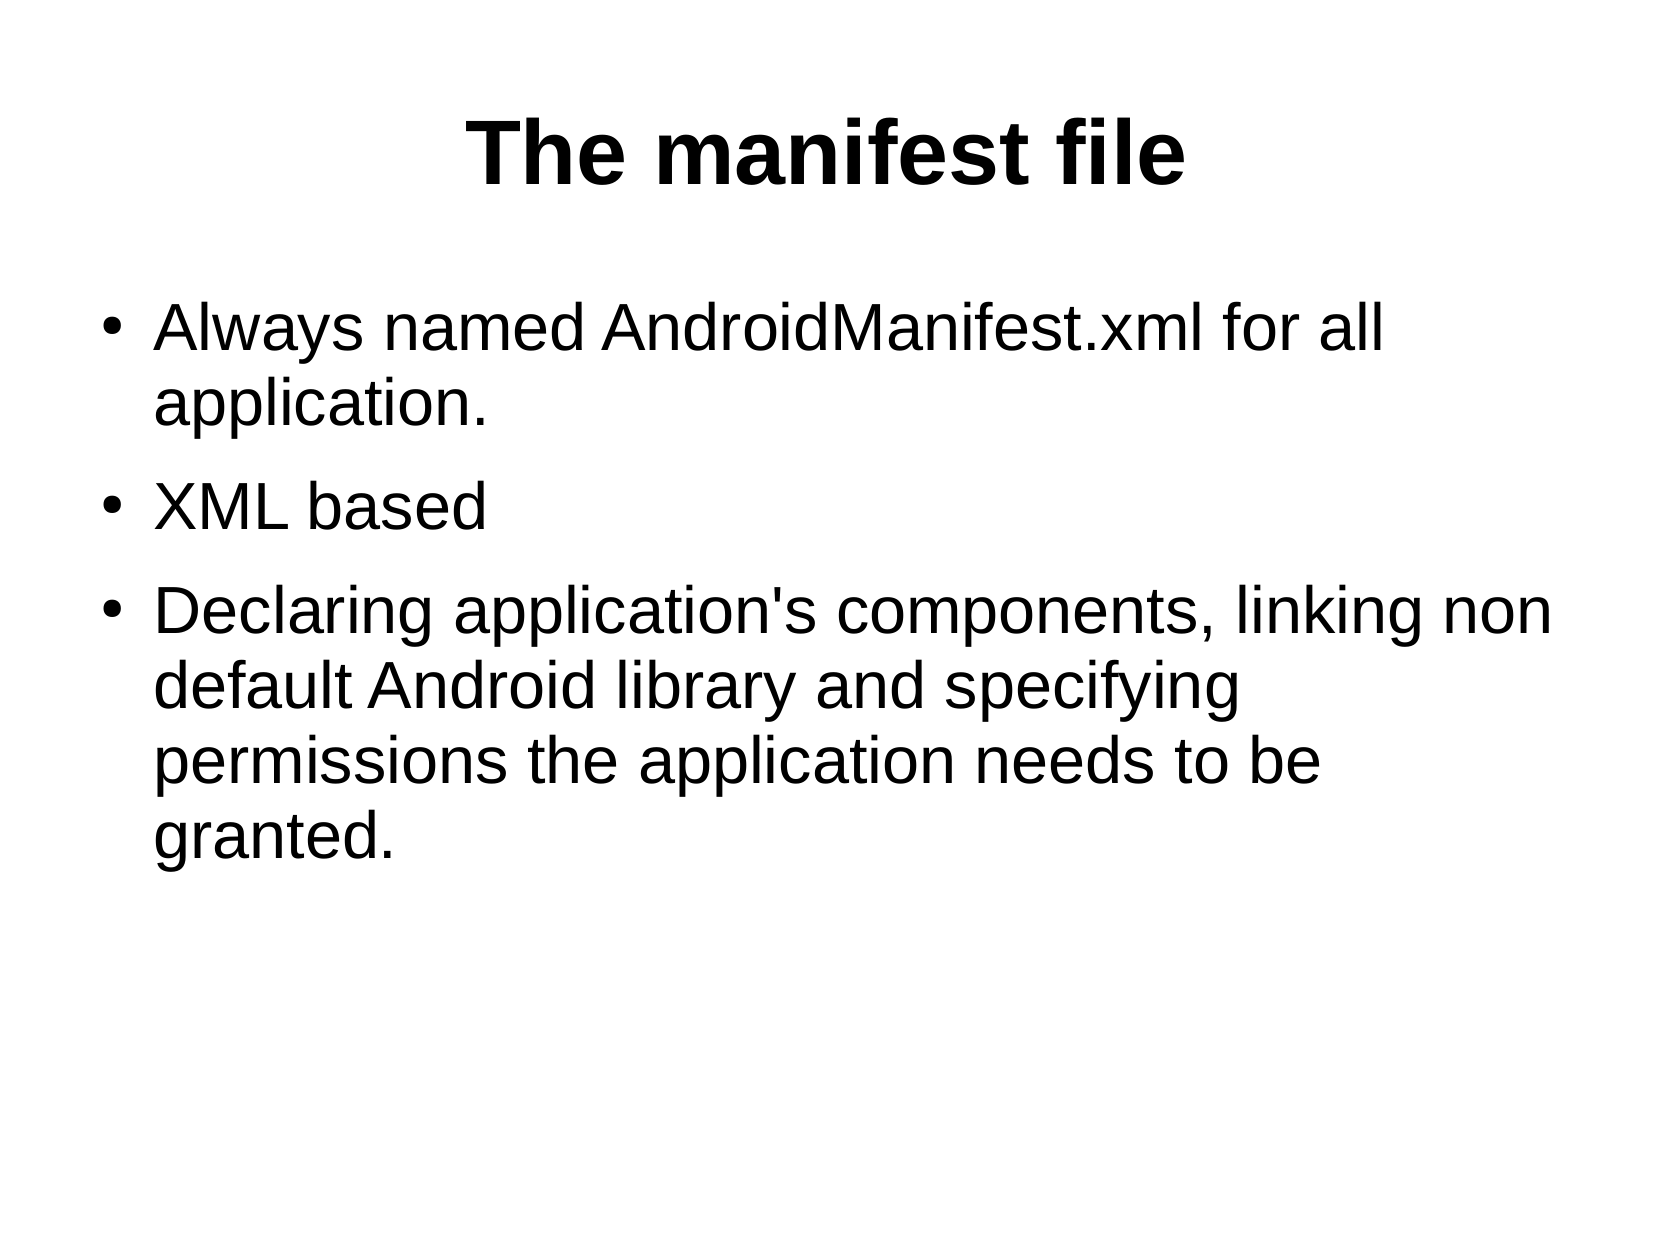

# The manifest file
Always named AndroidManifest.xml for all application.
XML based
Declaring application's components, linking non default Android library and specifying permissions the application needs to be granted.